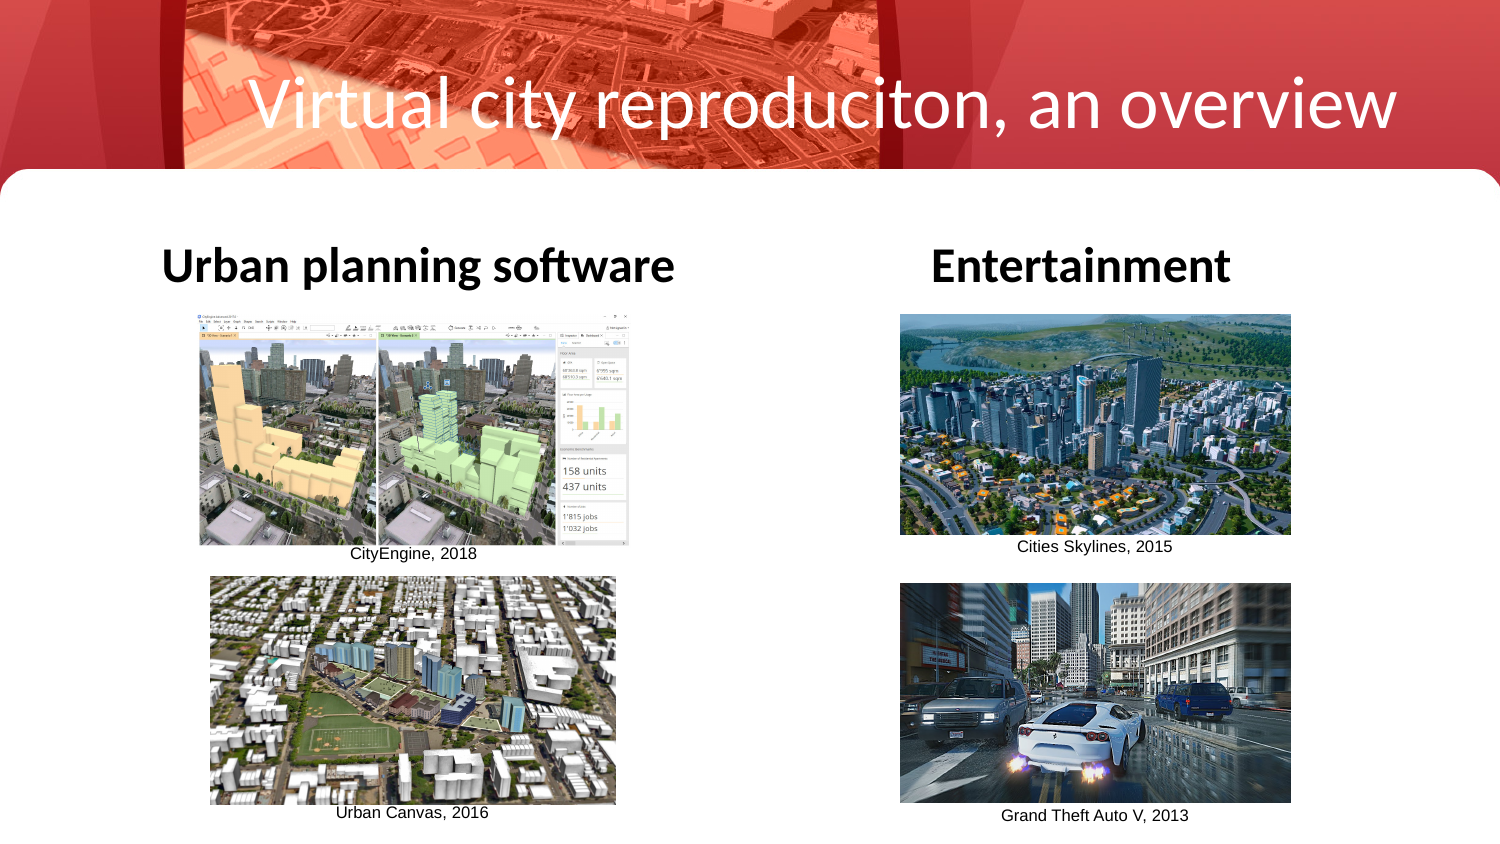

# Virtual city reproduciton, an overview
Urban planning software
Entertainment
CityEngine, 2018
Cities Skylines, 2015
Urban Canvas, 2016
Grand Theft Auto V, 2013